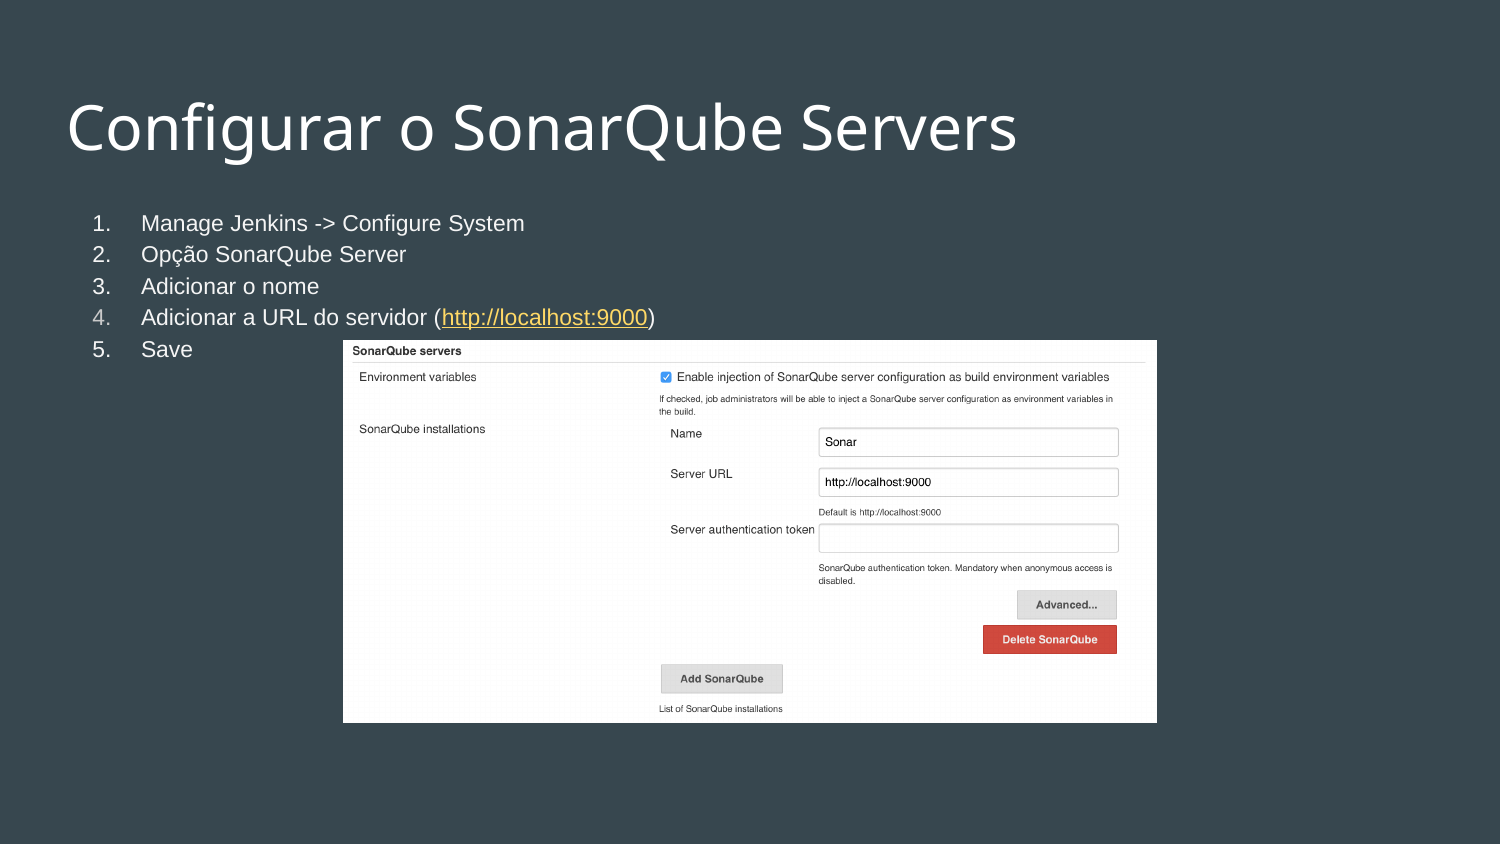

# Configurar o SonarQube Servers
Manage Jenkins -> Configure System
Opção SonarQube Server
Adicionar o nome
Adicionar a URL do servidor (http://localhost:9000)
Save